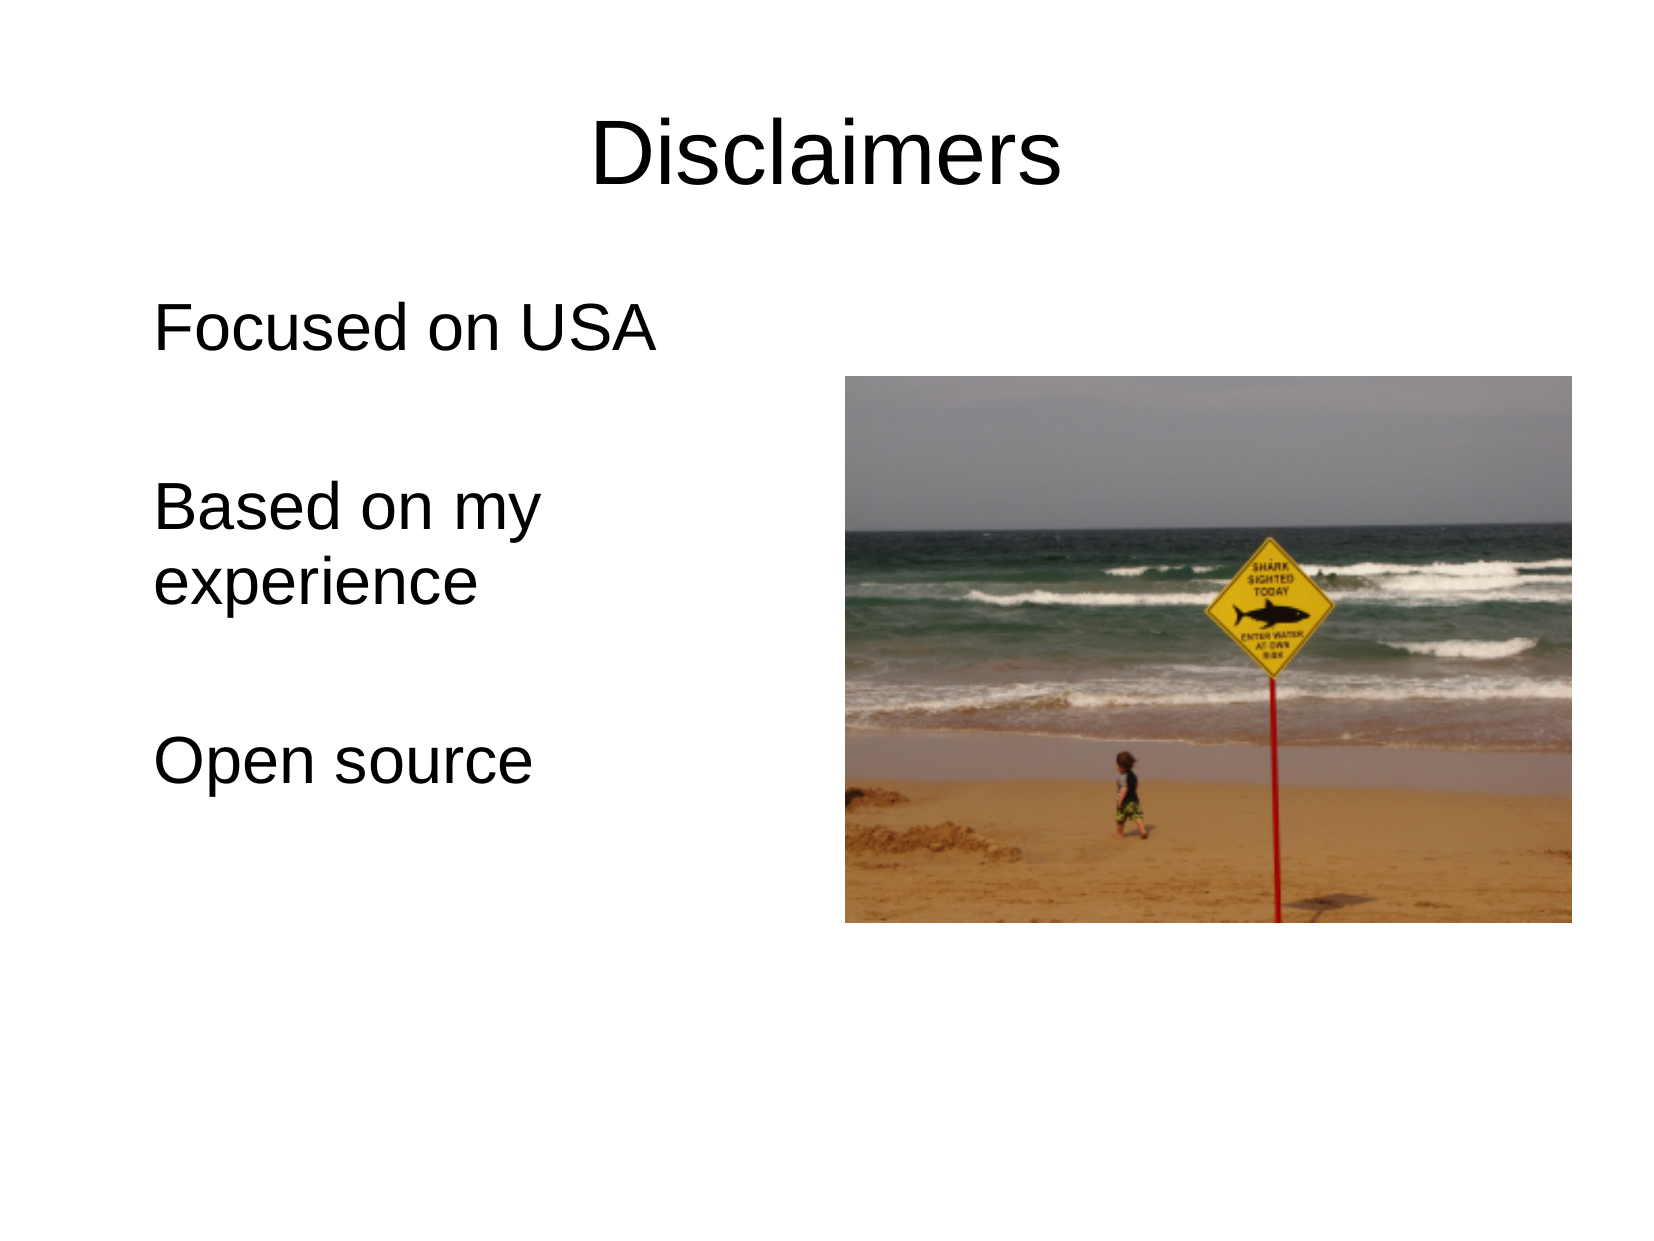

# Disclaimers
Focused on USA
Based on my experience
Open source